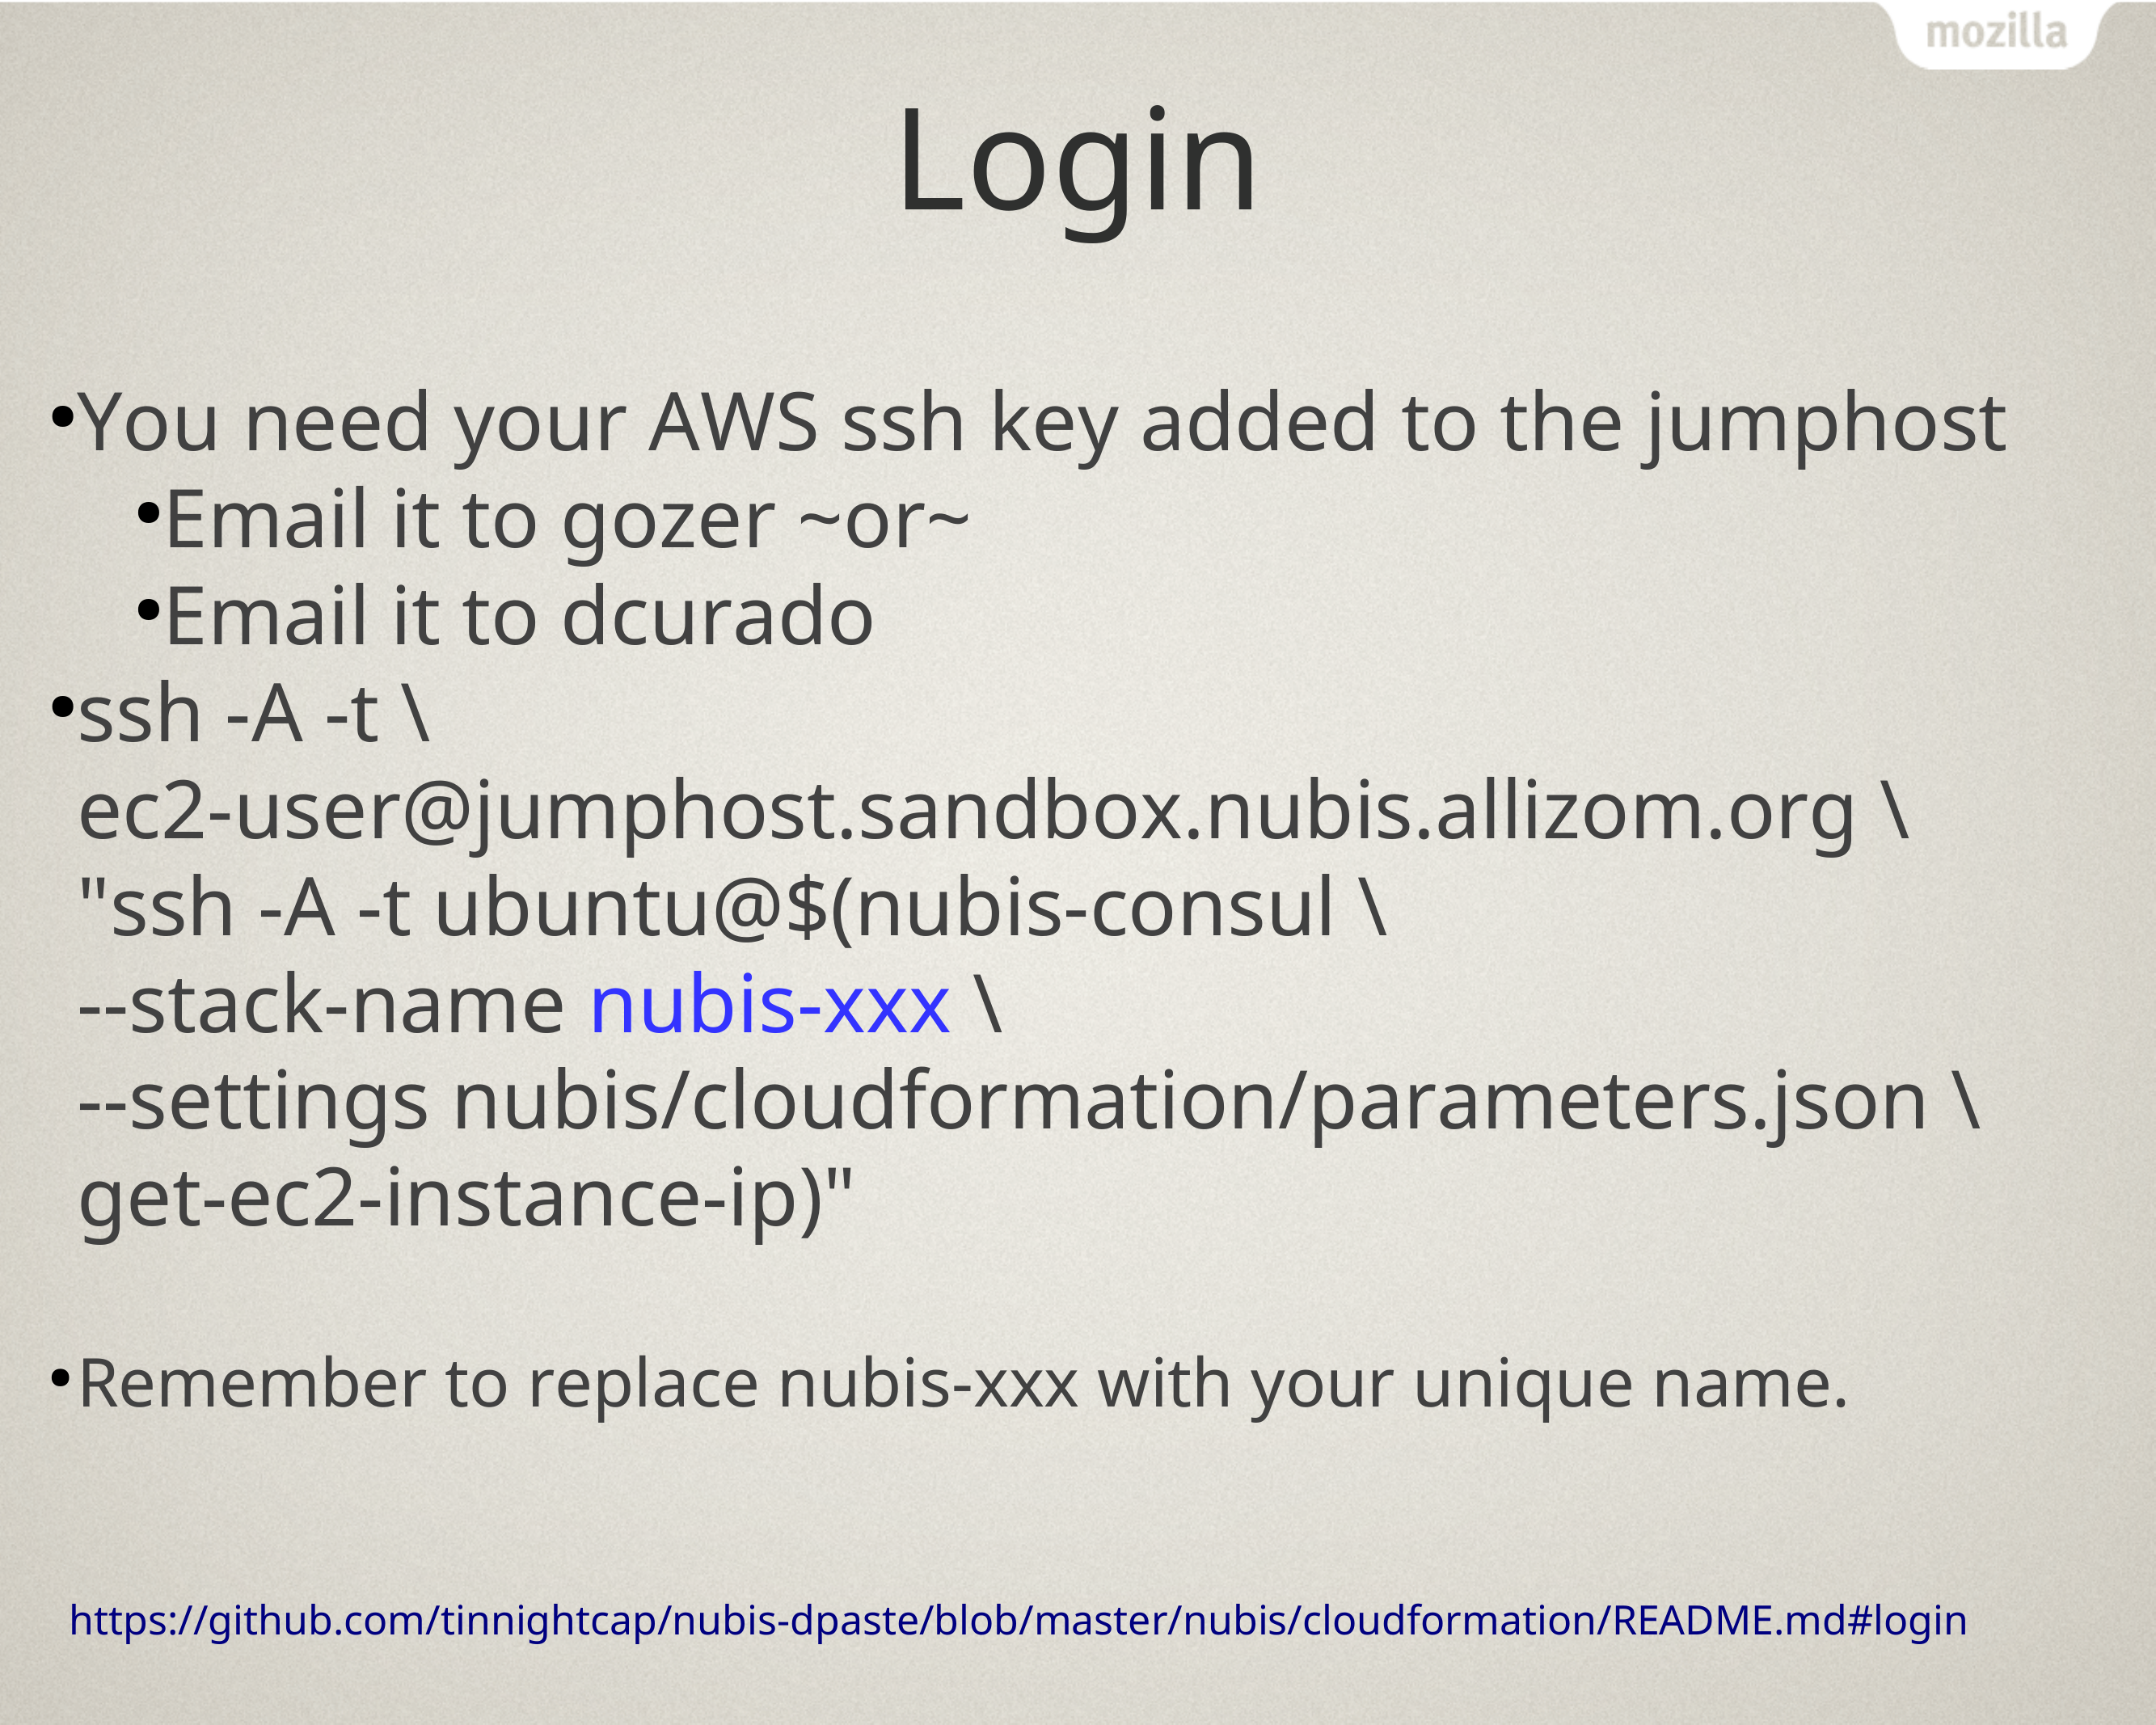

# Login
You need your AWS ssh key added to the jumphost
Email it to gozer ~or~
Email it to dcurado
ssh -A -t \
ec2-user@jumphost.sandbox.nubis.allizom.org \
"ssh -A -t ubuntu@$(nubis-consul \
--stack-name nubis-xxx \
--settings nubis/cloudformation/parameters.json \
get-ec2-instance-ip)"
Remember to replace nubis-xxx with your unique name.
https://github.com/tinnightcap/nubis-dpaste/blob/master/nubis/cloudformation/README.md#login